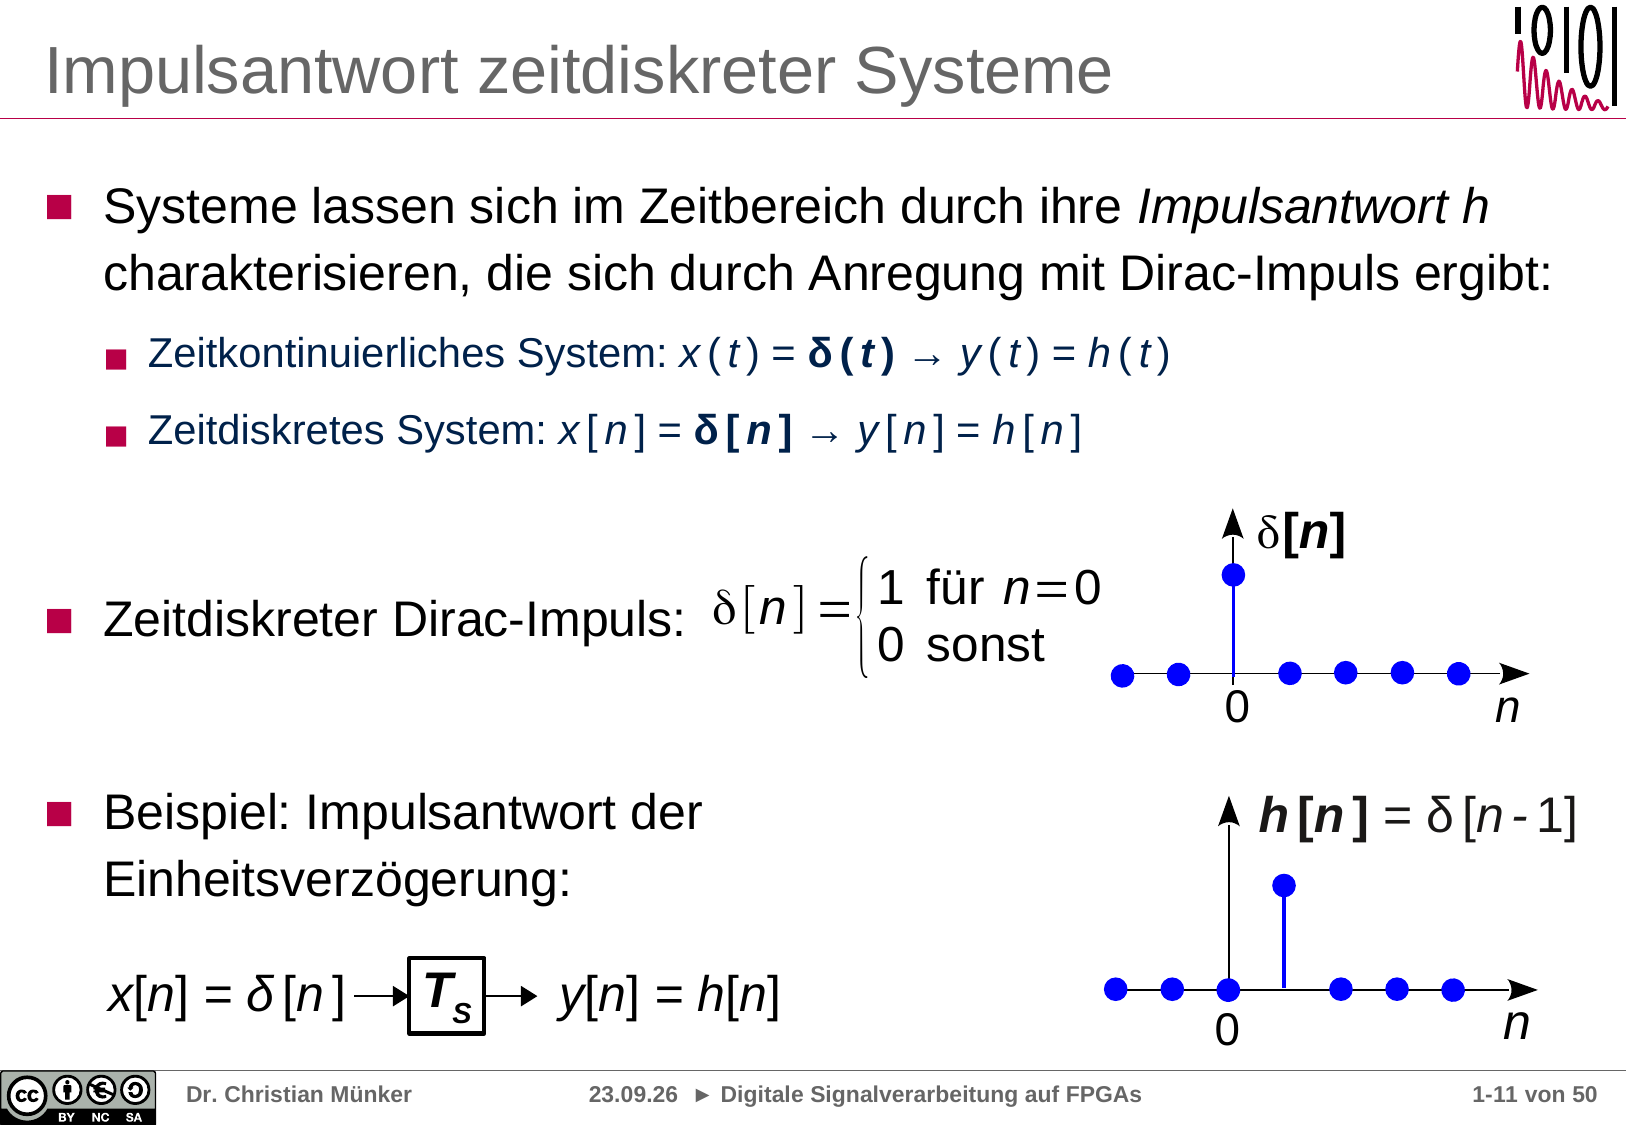

# Impulsantwort zeitdiskreter Systeme
Systeme lassen sich im Zeitbereich durch ihre Impulsantwort h charakterisieren, die sich durch Anregung mit Dirac-Impuls ergibt:
Zeitkontinuierliches System: x ( t ) = δ ( t ) → y ( t ) = h ( t )
Zeitdiskretes System: x [ n ] = δ [ n ] → y [ n ] = h [ n ]
Zeitdiskreter Dirac-Impuls:
Beispiel: Impulsantwort der
Einheitsverzögerung:
[n]
0
n
h [n ] = δ [n - 1]
n
0
y[n] = h[n]
TS
x[n] = δ [n ]